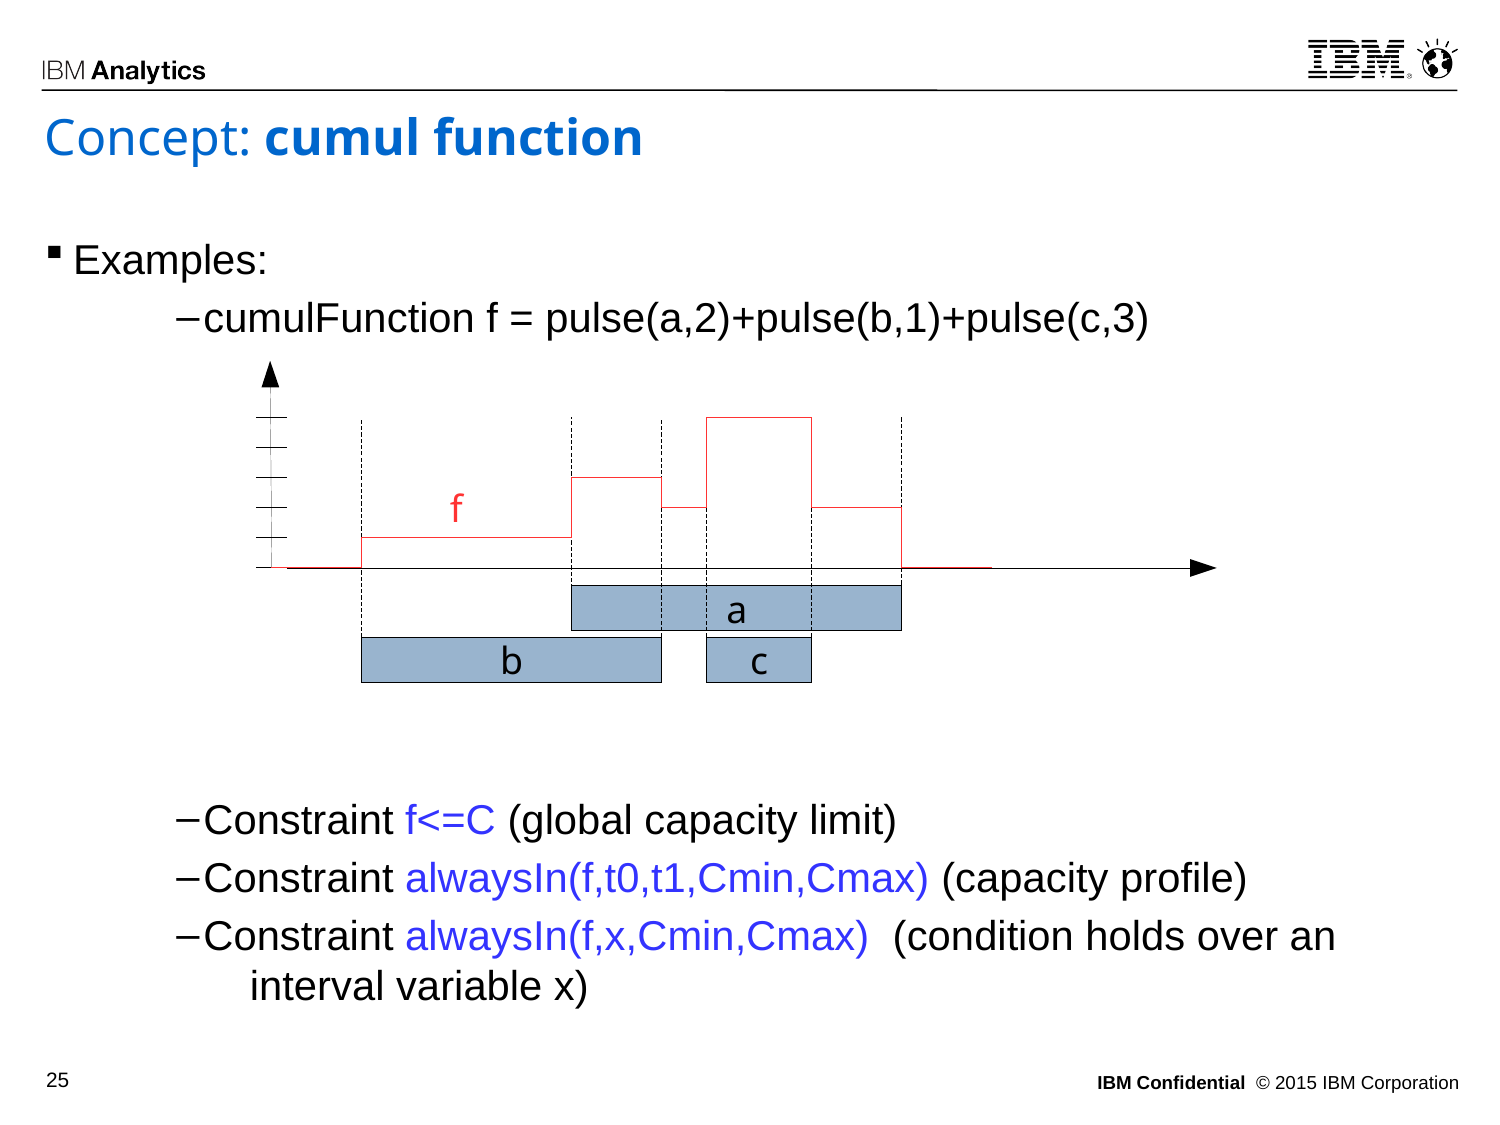

# Concept: cumul function
Examples:
cumulFunction f = pulse(a,2)+pulse(b,1)+pulse(c,3)
Constraint f<=C (global capacity limit)
Constraint alwaysIn(f,t0,t1,Cmin,Cmax) (capacity profile)
Constraint alwaysIn(f,x,Cmin,Cmax) (condition holds over an interval variable x)
f
a
b
c